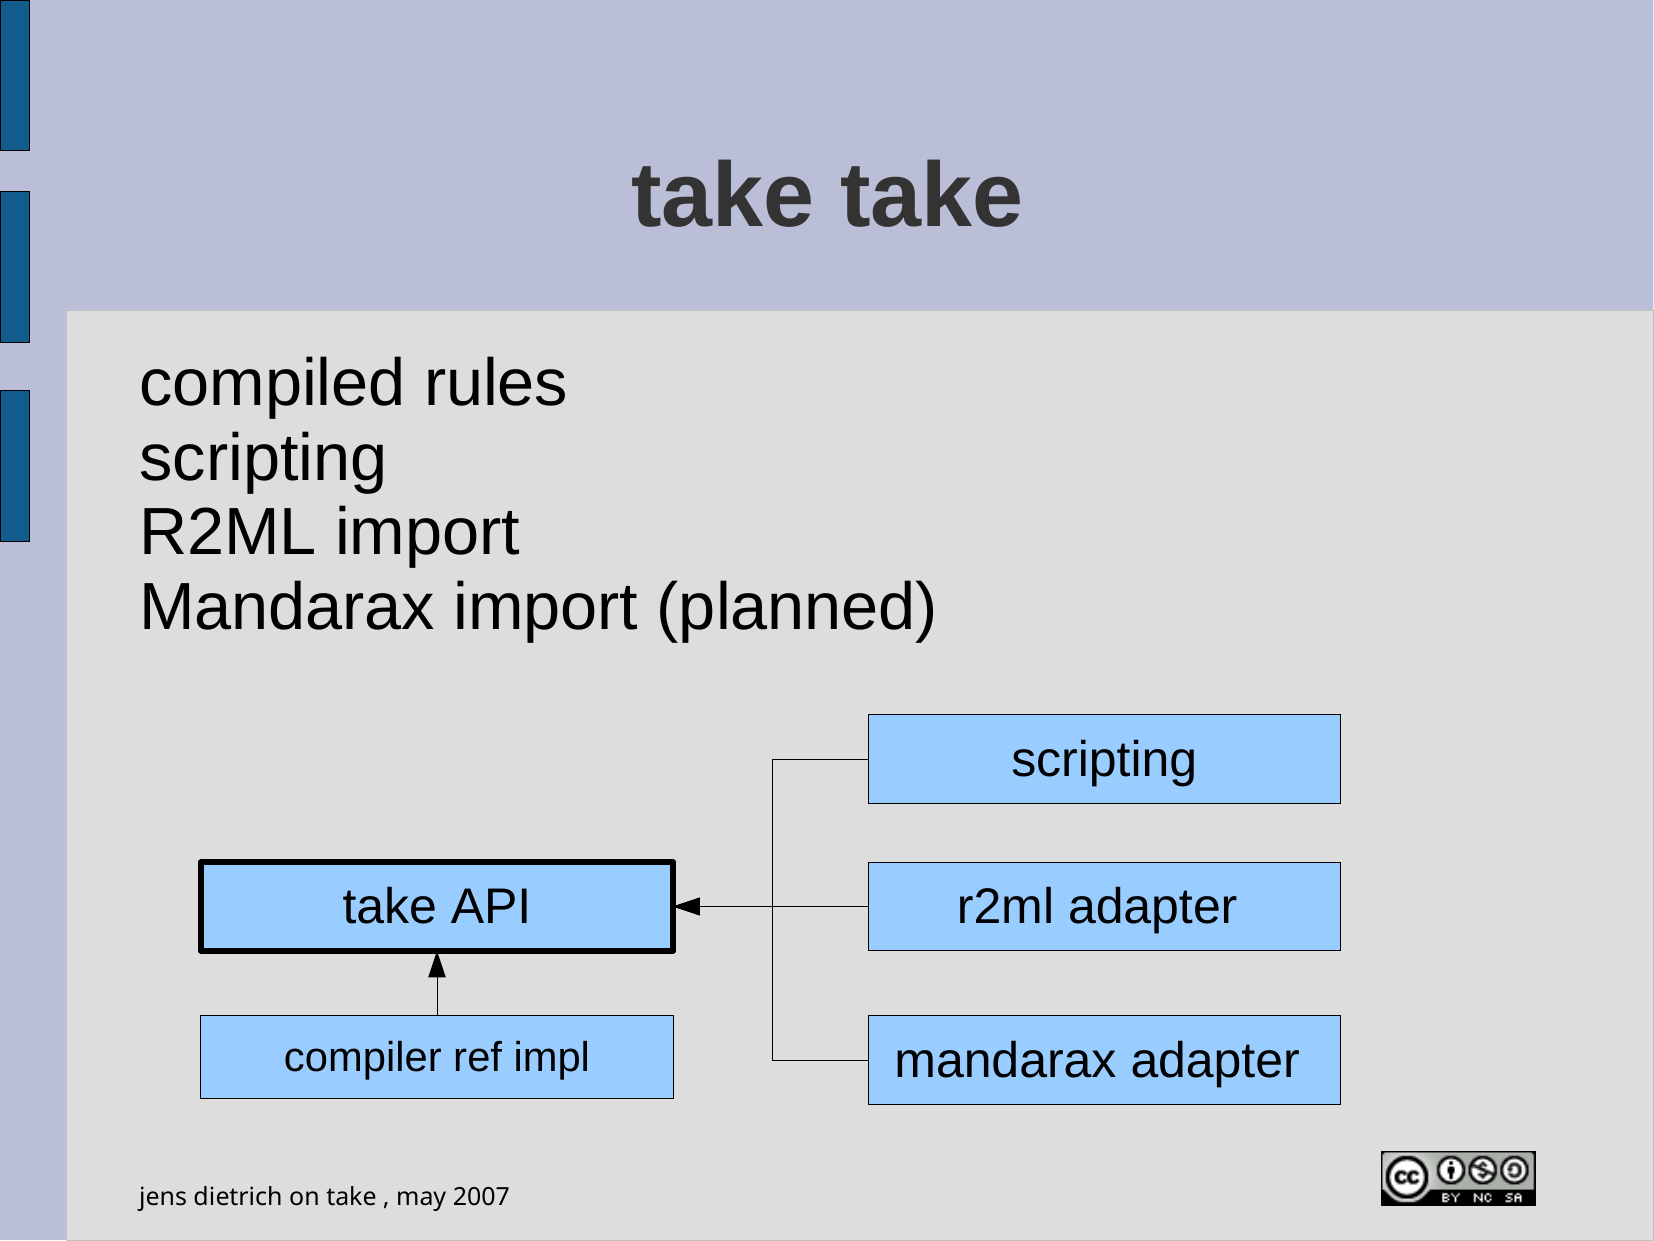

# take take
compiled rules
scripting
R2ML import
Mandarax import (planned)
scripting
take API
r2ml adapter
compiler ref impl
mandarax adapter